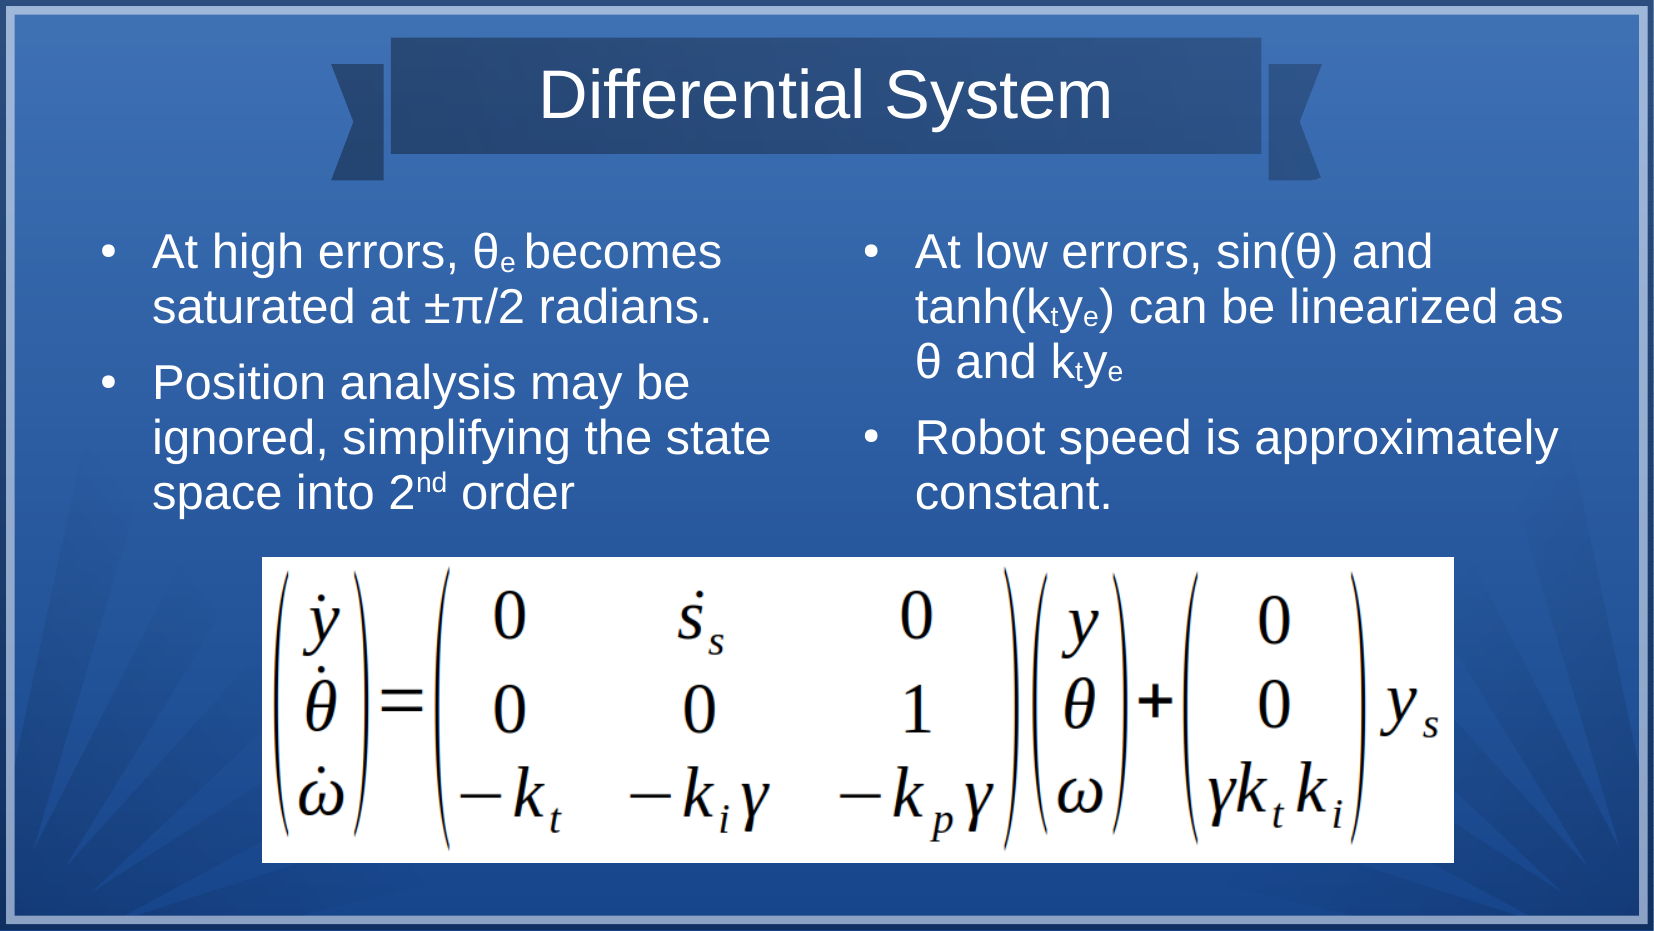

Differential System
# At high errors, θe becomes saturated at ±π/2 radians.
Position analysis may be ignored, simplifying the state space into 2nd order
At low errors, sin(θ) and tanh(ktye) can be linearized as θ and ktye
Robot speed is approximately constant.